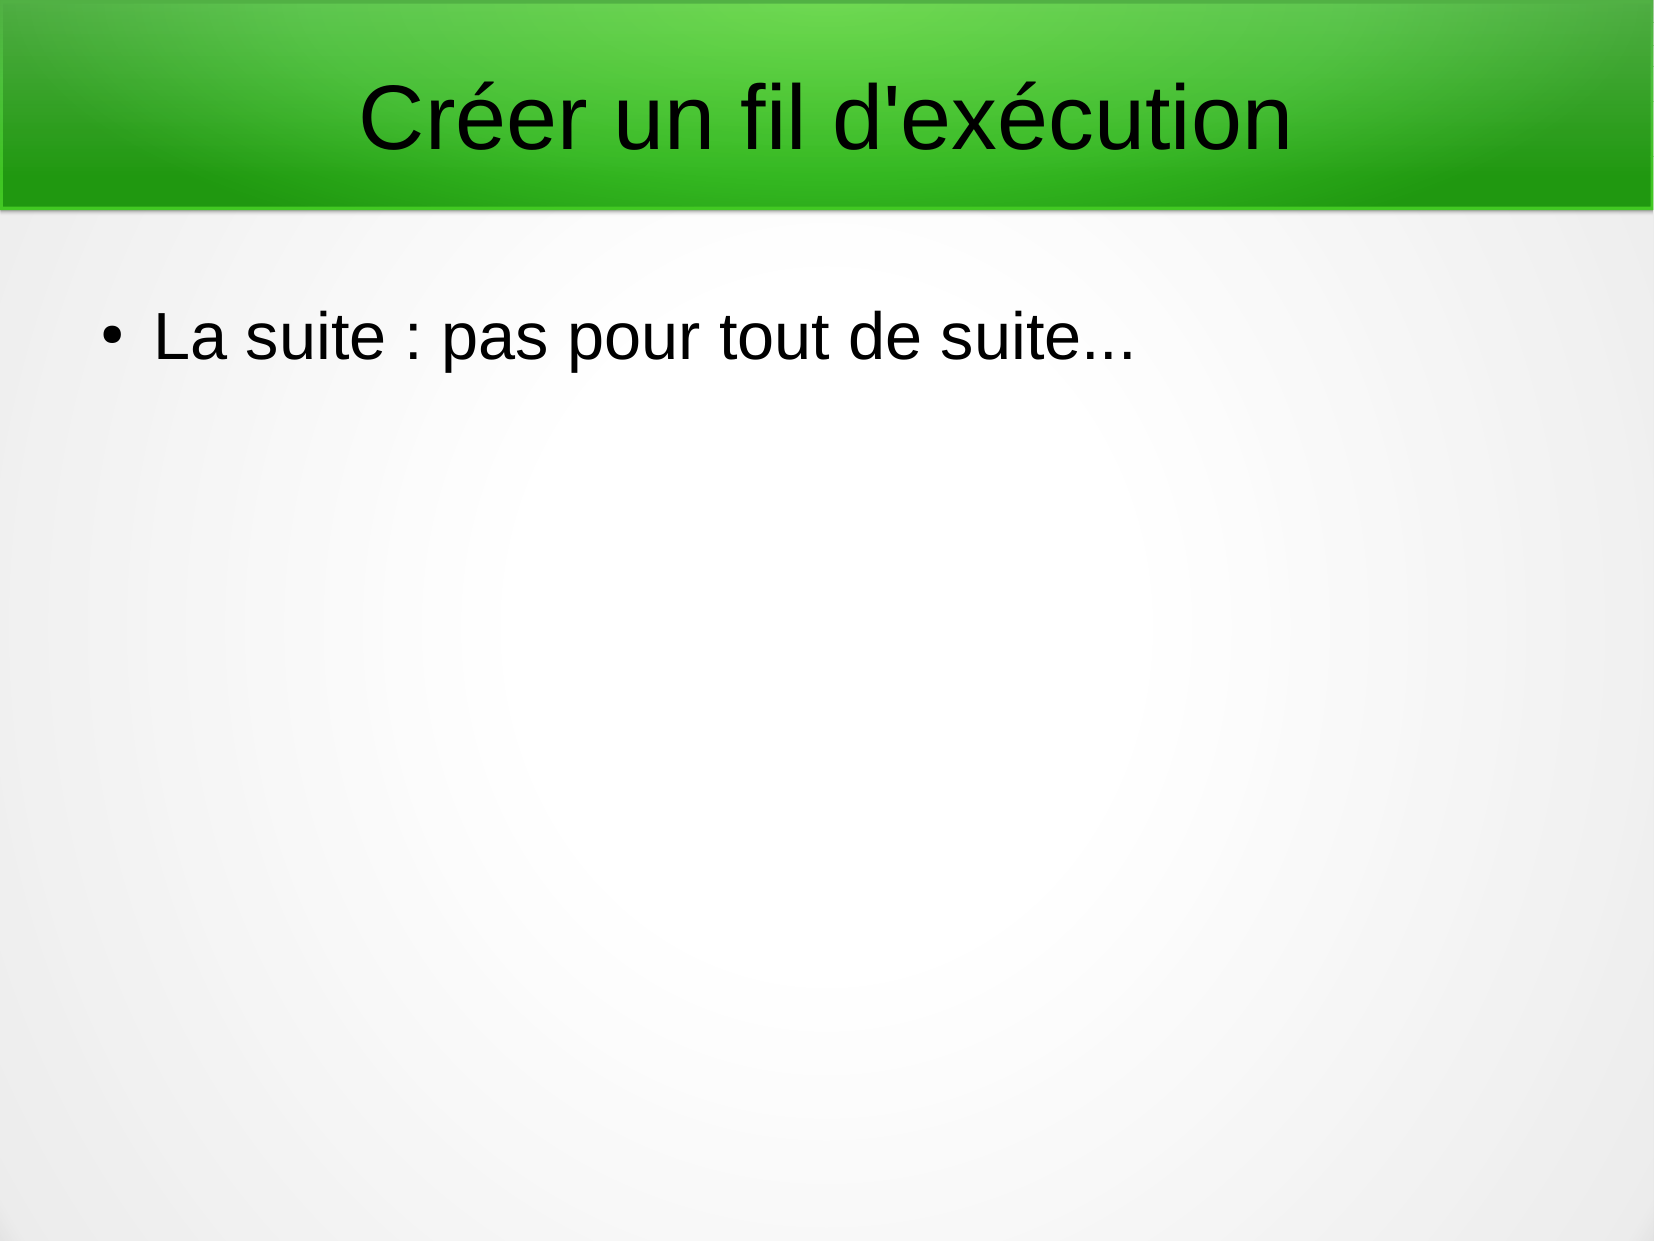

# Créer un fil d'exécution
La suite : pas pour tout de suite...